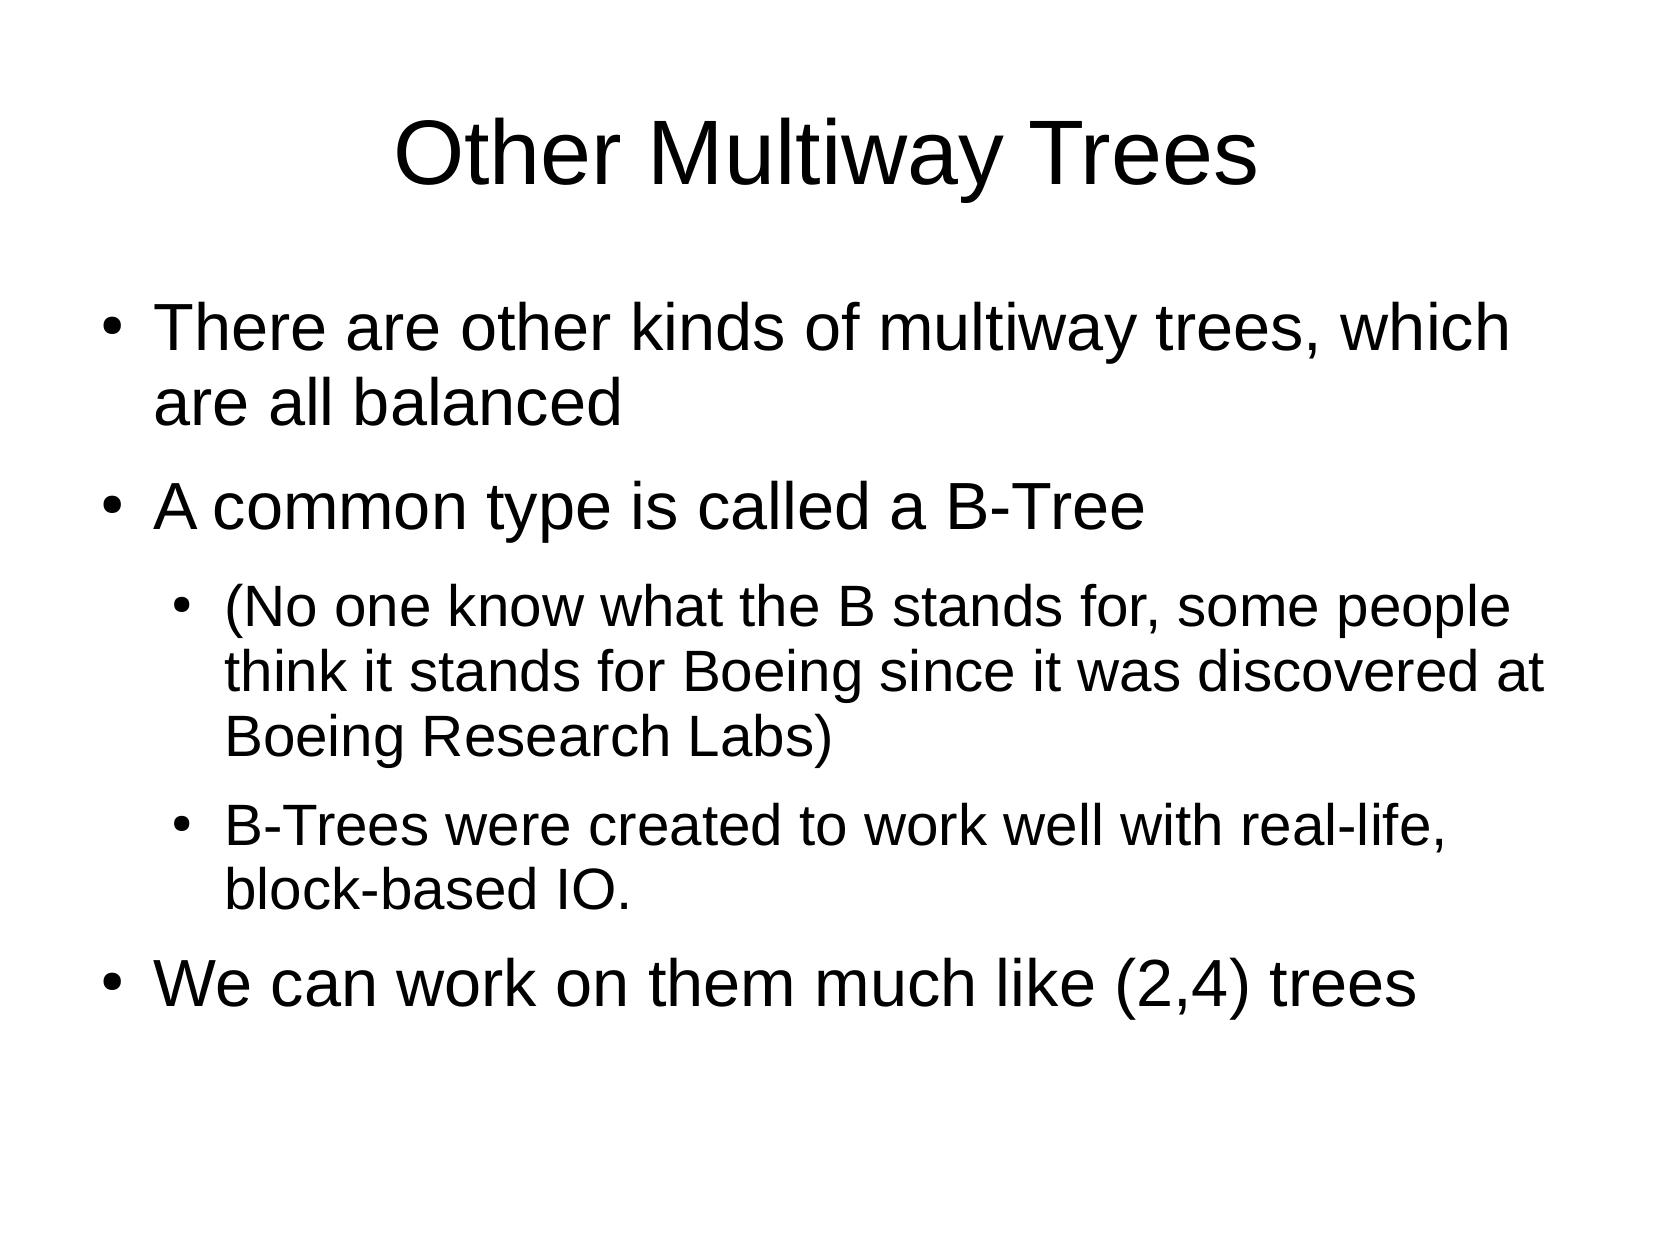

# Other Multiway Trees
There are other kinds of multiway trees, which are all balanced
A common type is called a B-Tree
(No one know what the B stands for, some people think it stands for Boeing since it was discovered at Boeing Research Labs)
B-Trees were created to work well with real-life, block-based IO.
We can work on them much like (2,4) trees